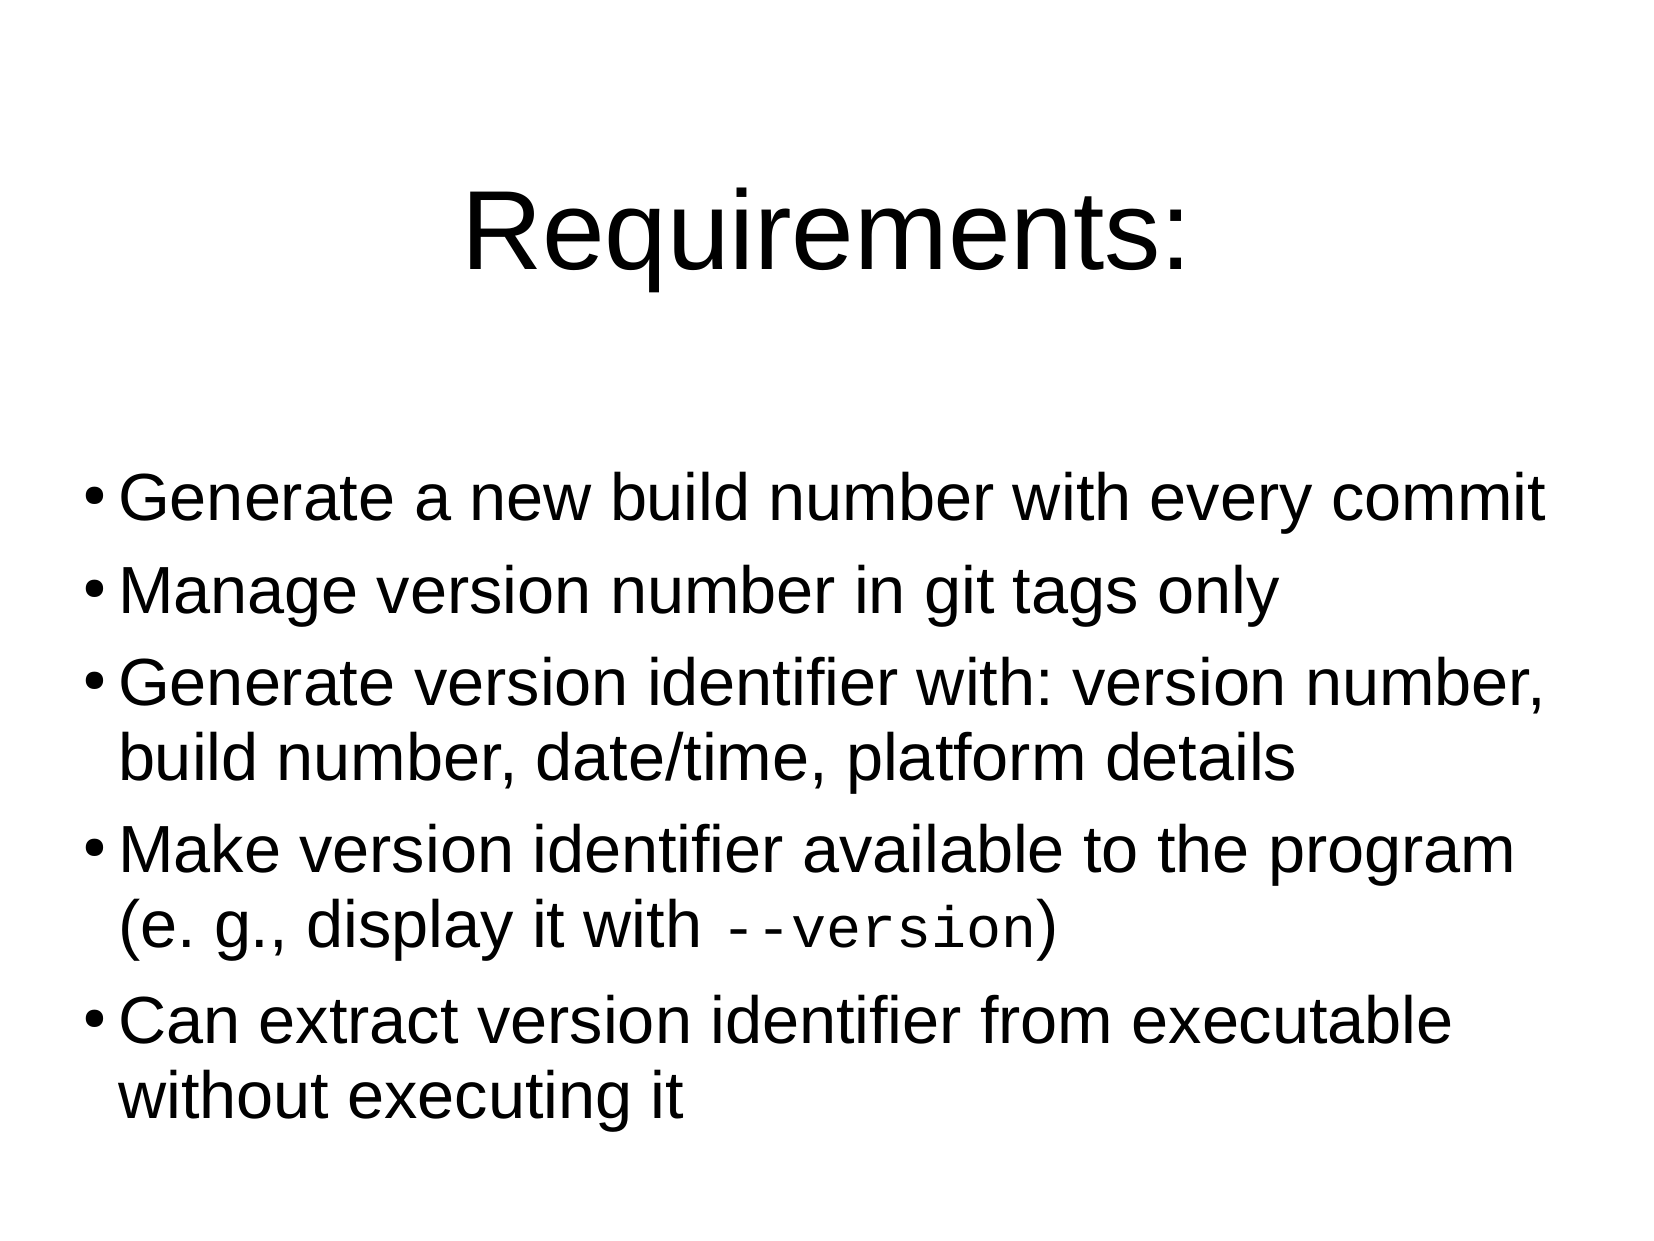

# Requirements:
Generate a new build number with every commit
Manage version number in git tags only
Generate version identifier with: version number, build number, date/time, platform details
Make version identifier available to the program (e. g., display it with --version)
Can extract version identifier from executable without executing it